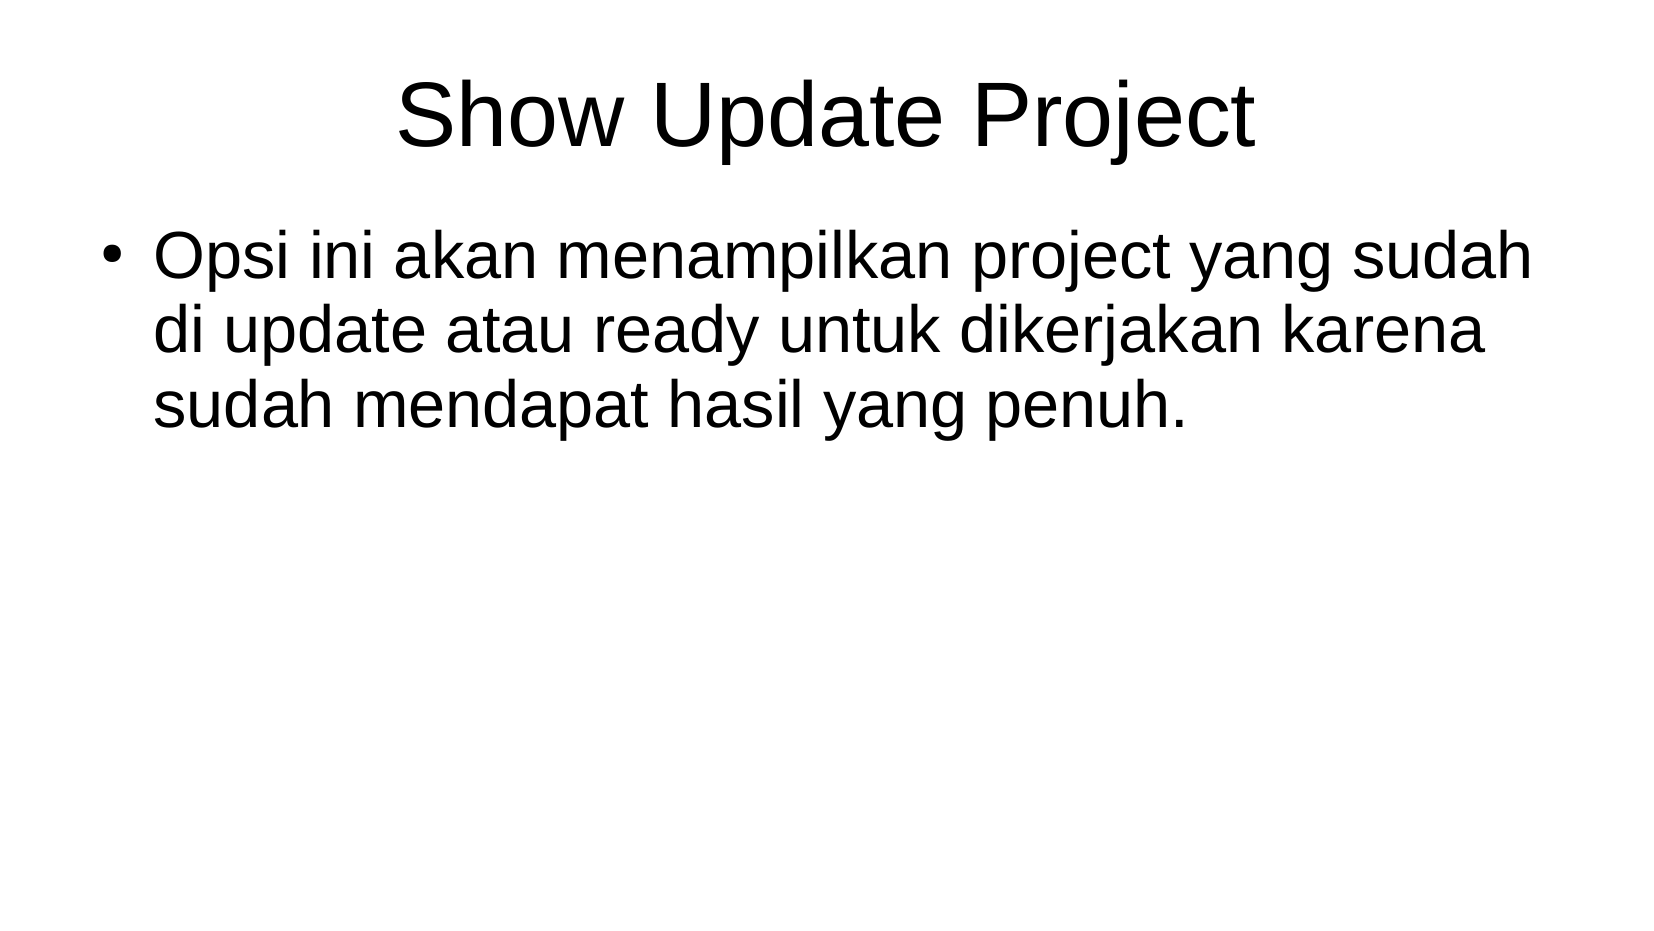

# Show Update Project
Opsi ini akan menampilkan project yang sudah di update atau ready untuk dikerjakan karena sudah mendapat hasil yang penuh.